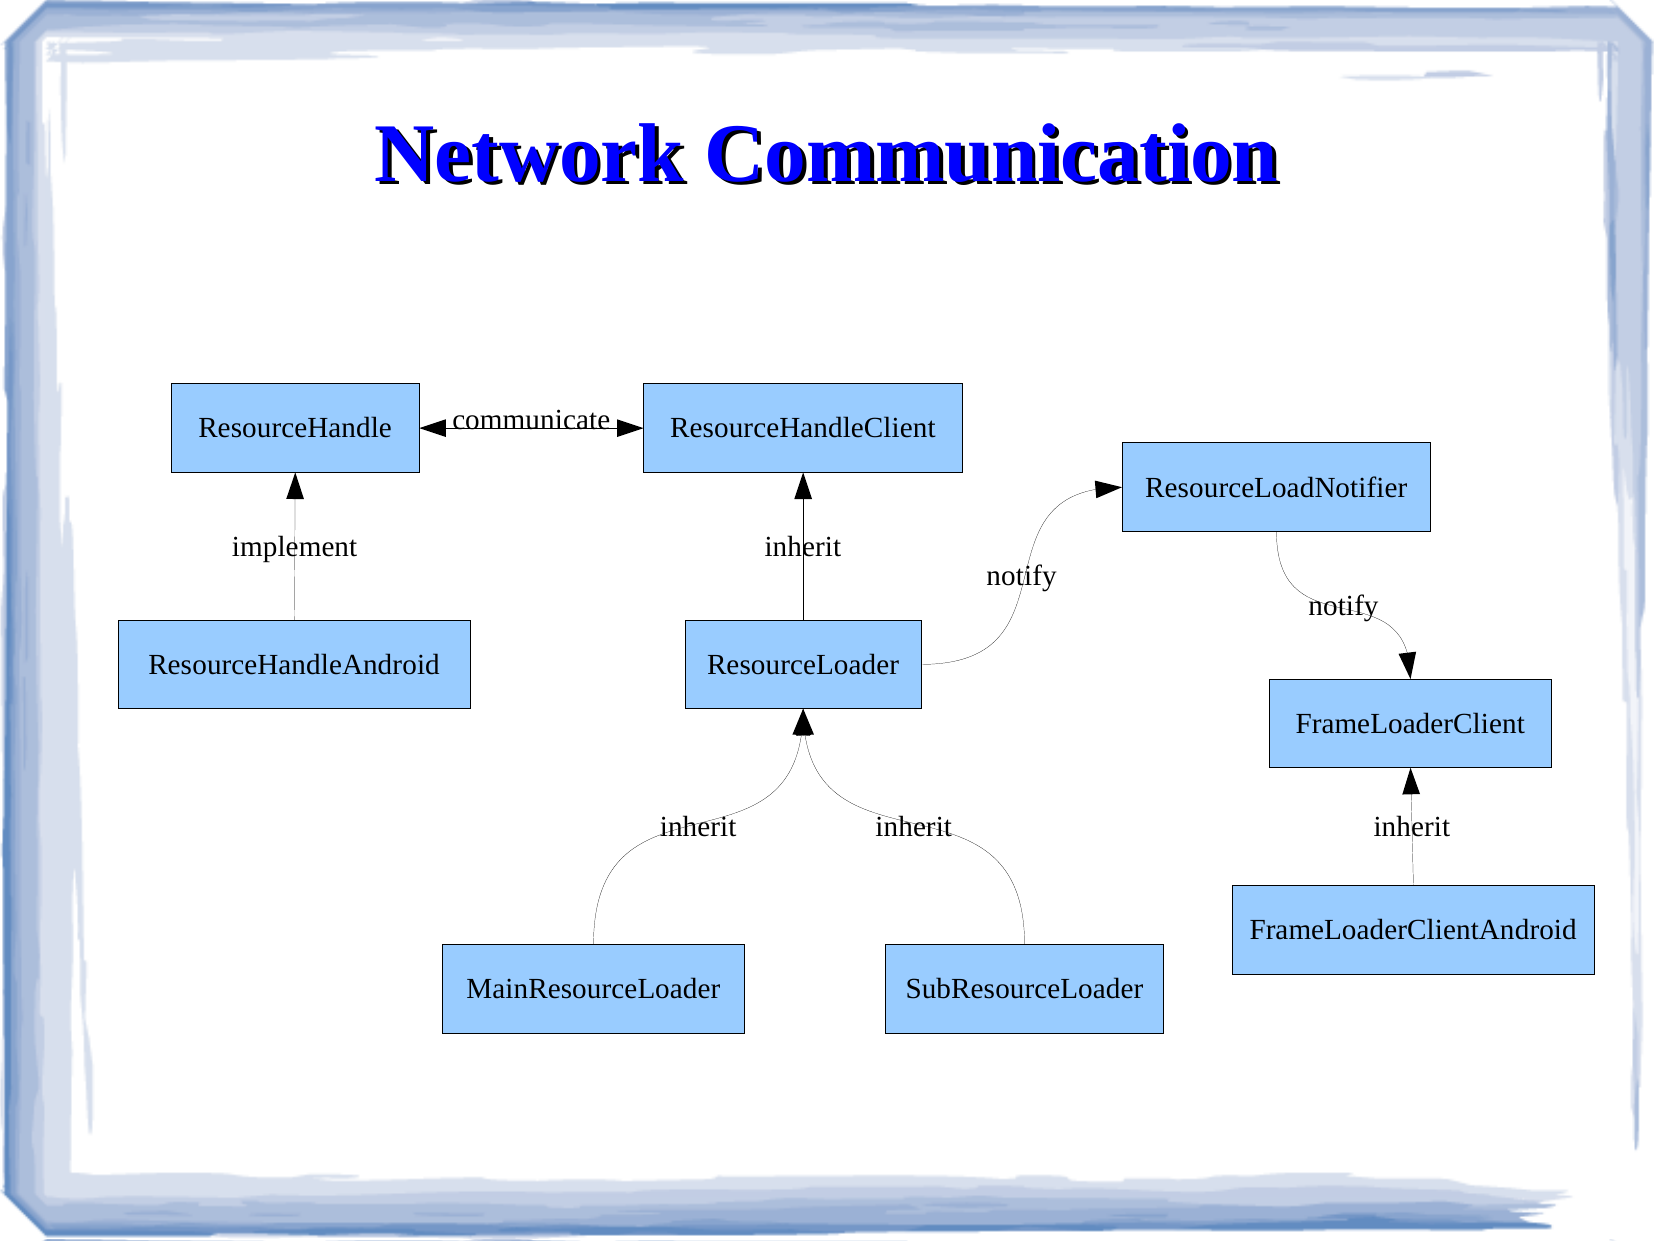

# Network Communication
ResourceHandle
ResourceHandleClient
ResourceLoadNotifier
ResourceHandleAndroid
ResourceLoader
FrameLoaderClient
FrameLoaderClientAndroid
MainResourceLoader
SubResourceLoader